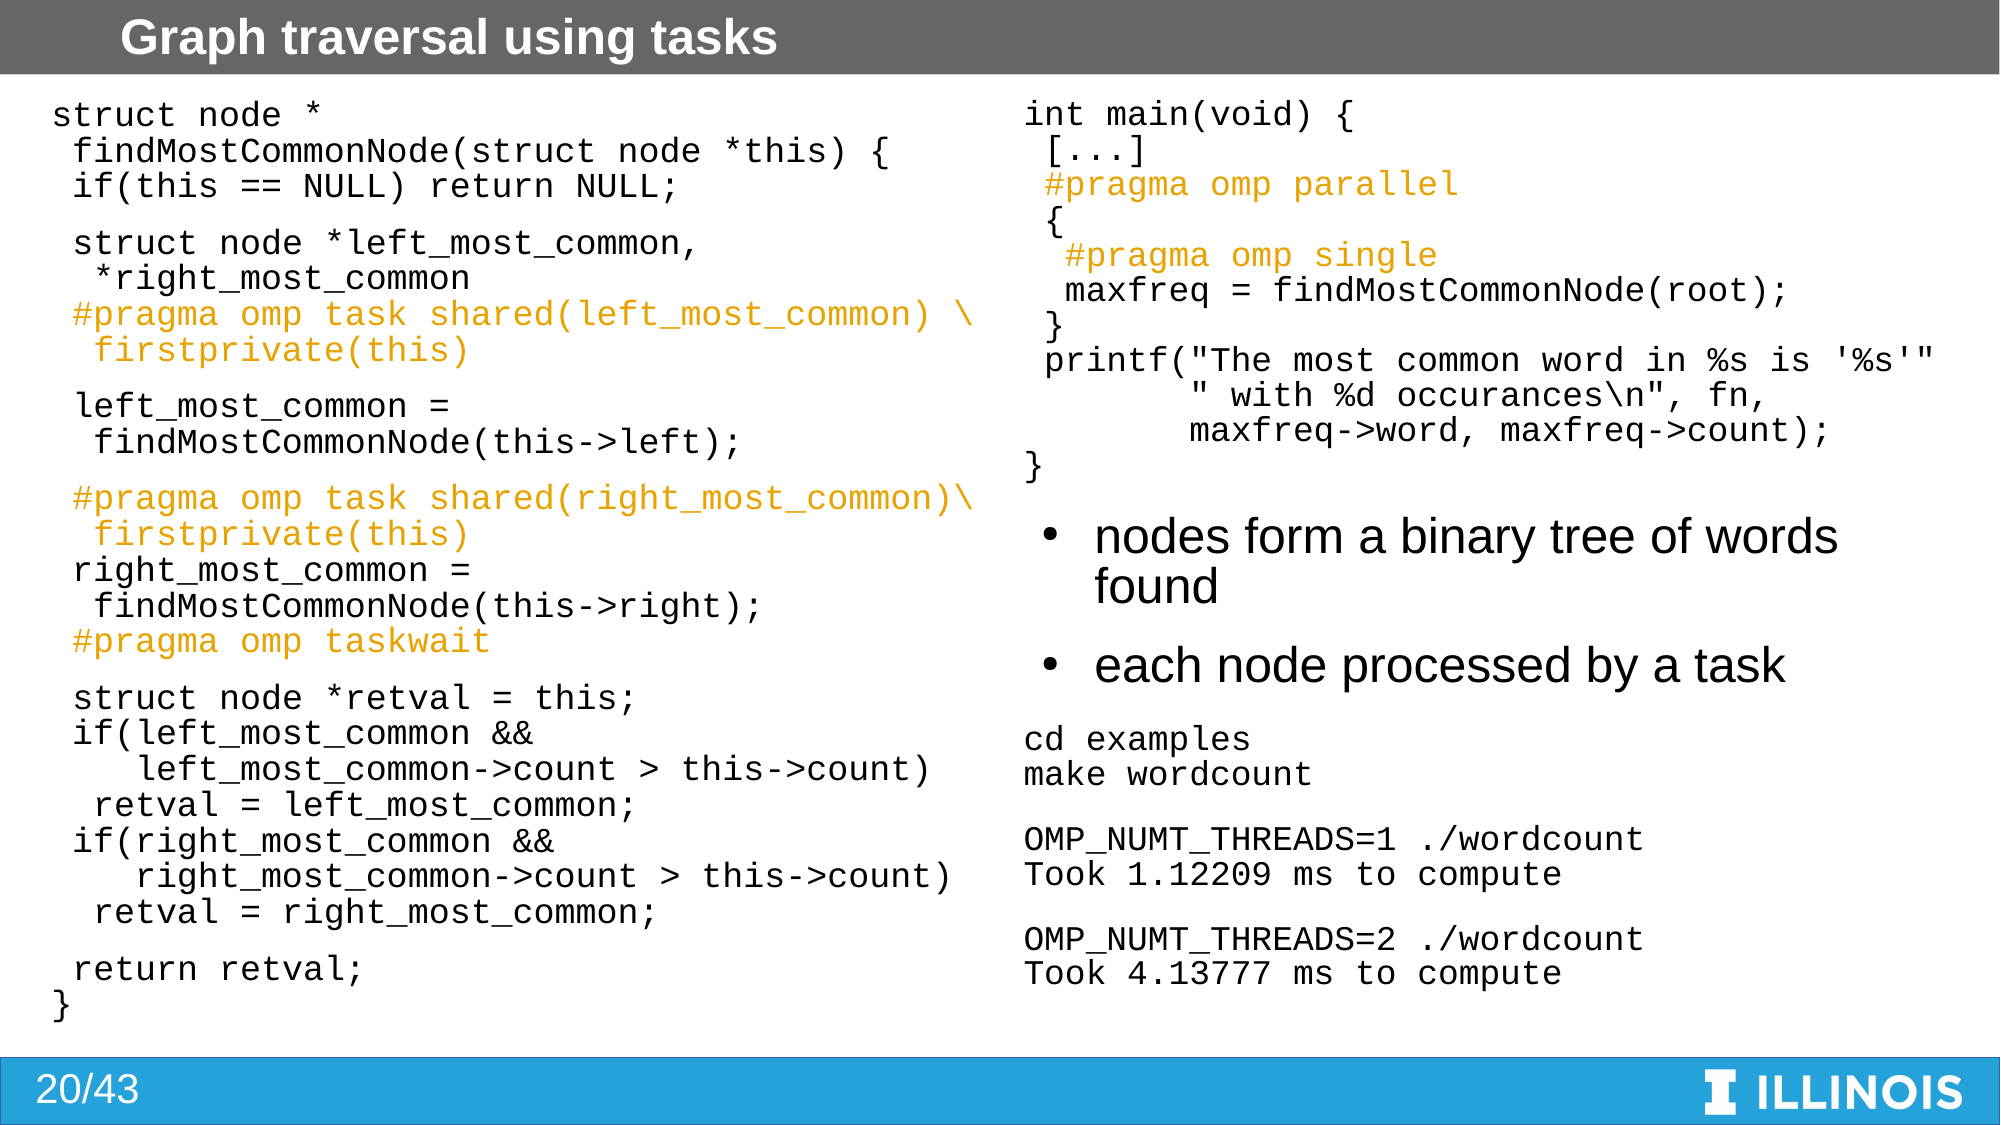

# Graph traversal using tasks
struct node *
 findMostCommonNode(struct node *this) {
 if(this == NULL) return NULL;
 struct node *left_most_common,
 *right_most_common
 #pragma omp task shared(left_most_common) \
 firstprivate(this)
 left_most_common =
 findMostCommonNode(this->left);
 #pragma omp task shared(right_most_common)\
 firstprivate(this)
 right_most_common =
 findMostCommonNode(this->right);
 #pragma omp taskwait
 struct node *retval = this;
 if(left_most_common &&
 left_most_common->count > this->count)
 retval = left_most_common;
 if(right_most_common &&
 right_most_common->count > this->count)
 retval = right_most_common;
 return retval;
}
int main(void) {
 [...]
 #pragma omp parallel
 {
 #pragma omp single
 maxfreq = findMostCommonNode(root);
 }
 printf("The most common word in %s is '%s'"
 " with %d occurances\n", fn,
 maxfreq->word, maxfreq->count);
}
nodes form a binary tree of words found
each node processed by a task
cd examples
make wordcount
OMP_NUMT_THREADS=1 ./wordcount
Took 1.12209 ms to compute
OMP_NUMT_THREADS=2 ./wordcount
Took 4.13777 ms to compute